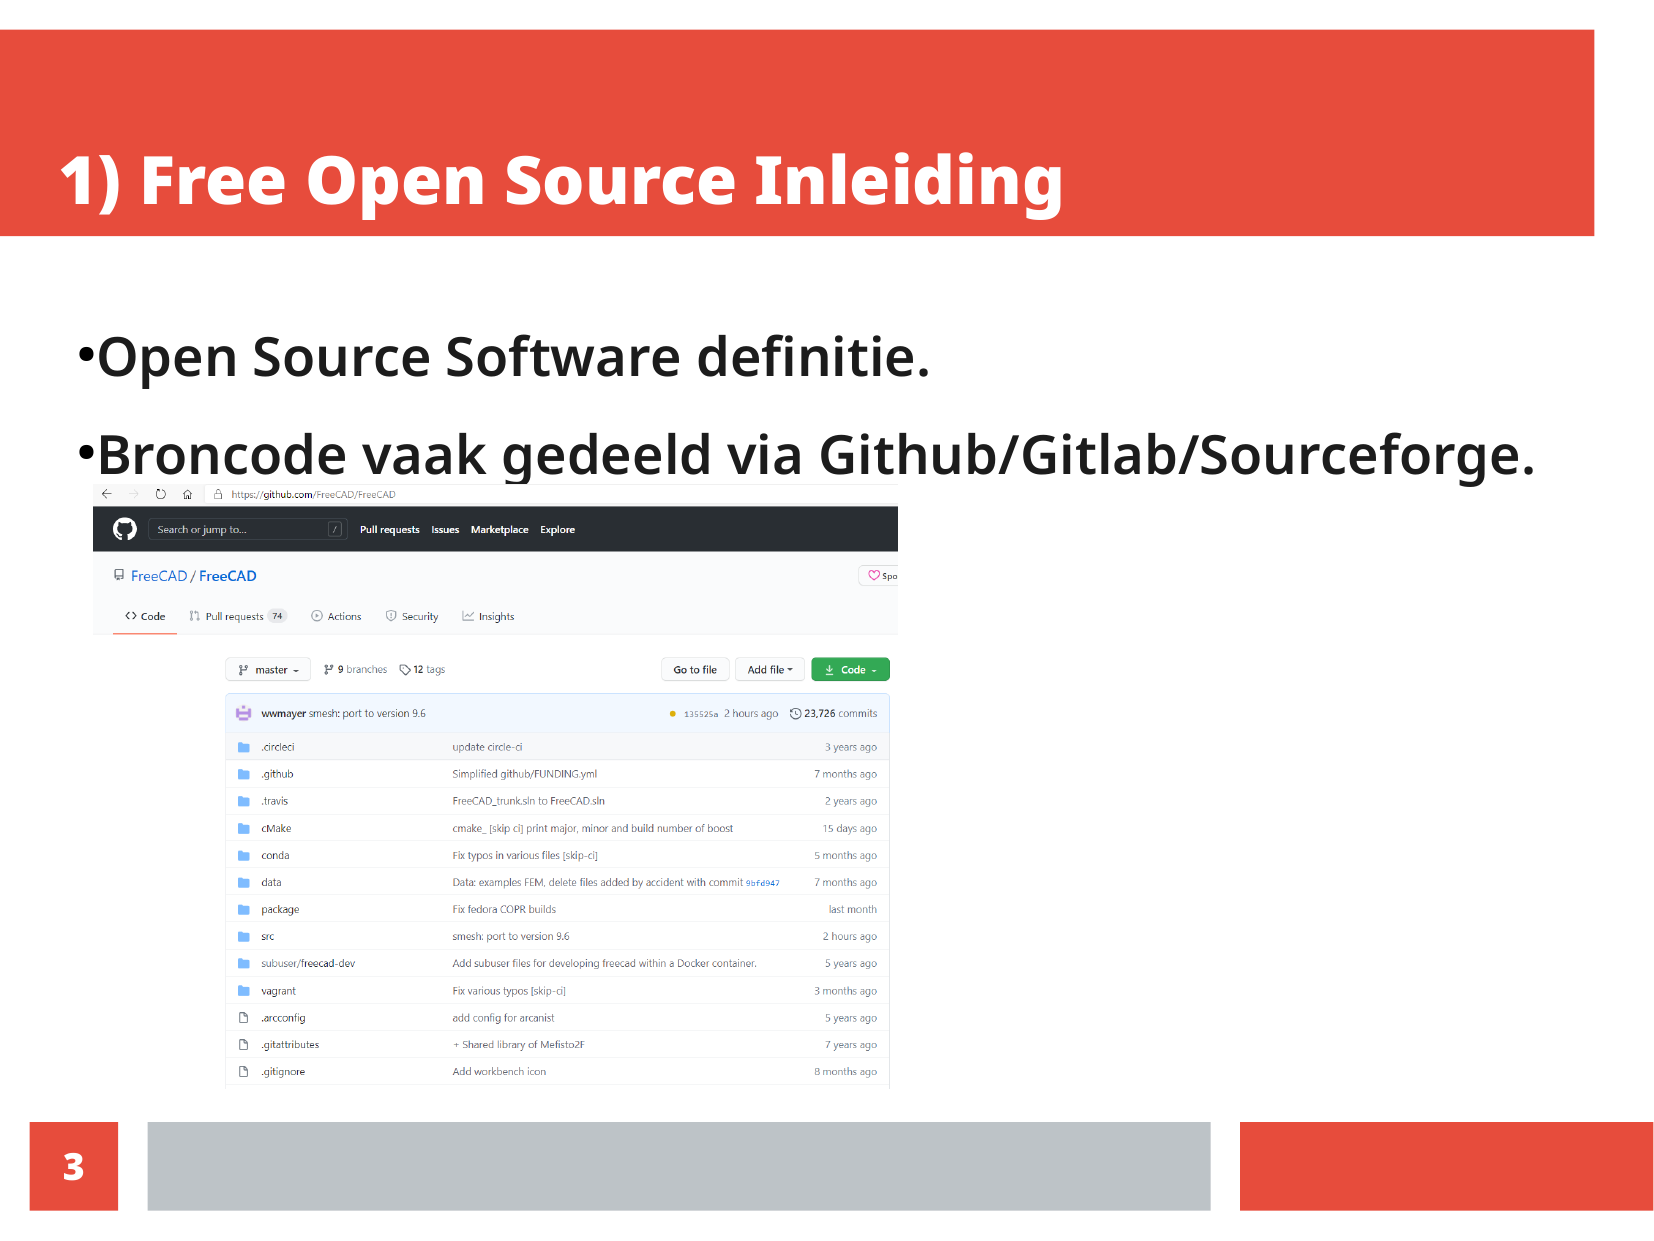

# 1) Free Open Source Inleiding
Open Source Software definitie.
Broncode vaak gedeeld via Github/Gitlab/Sourceforge.
3